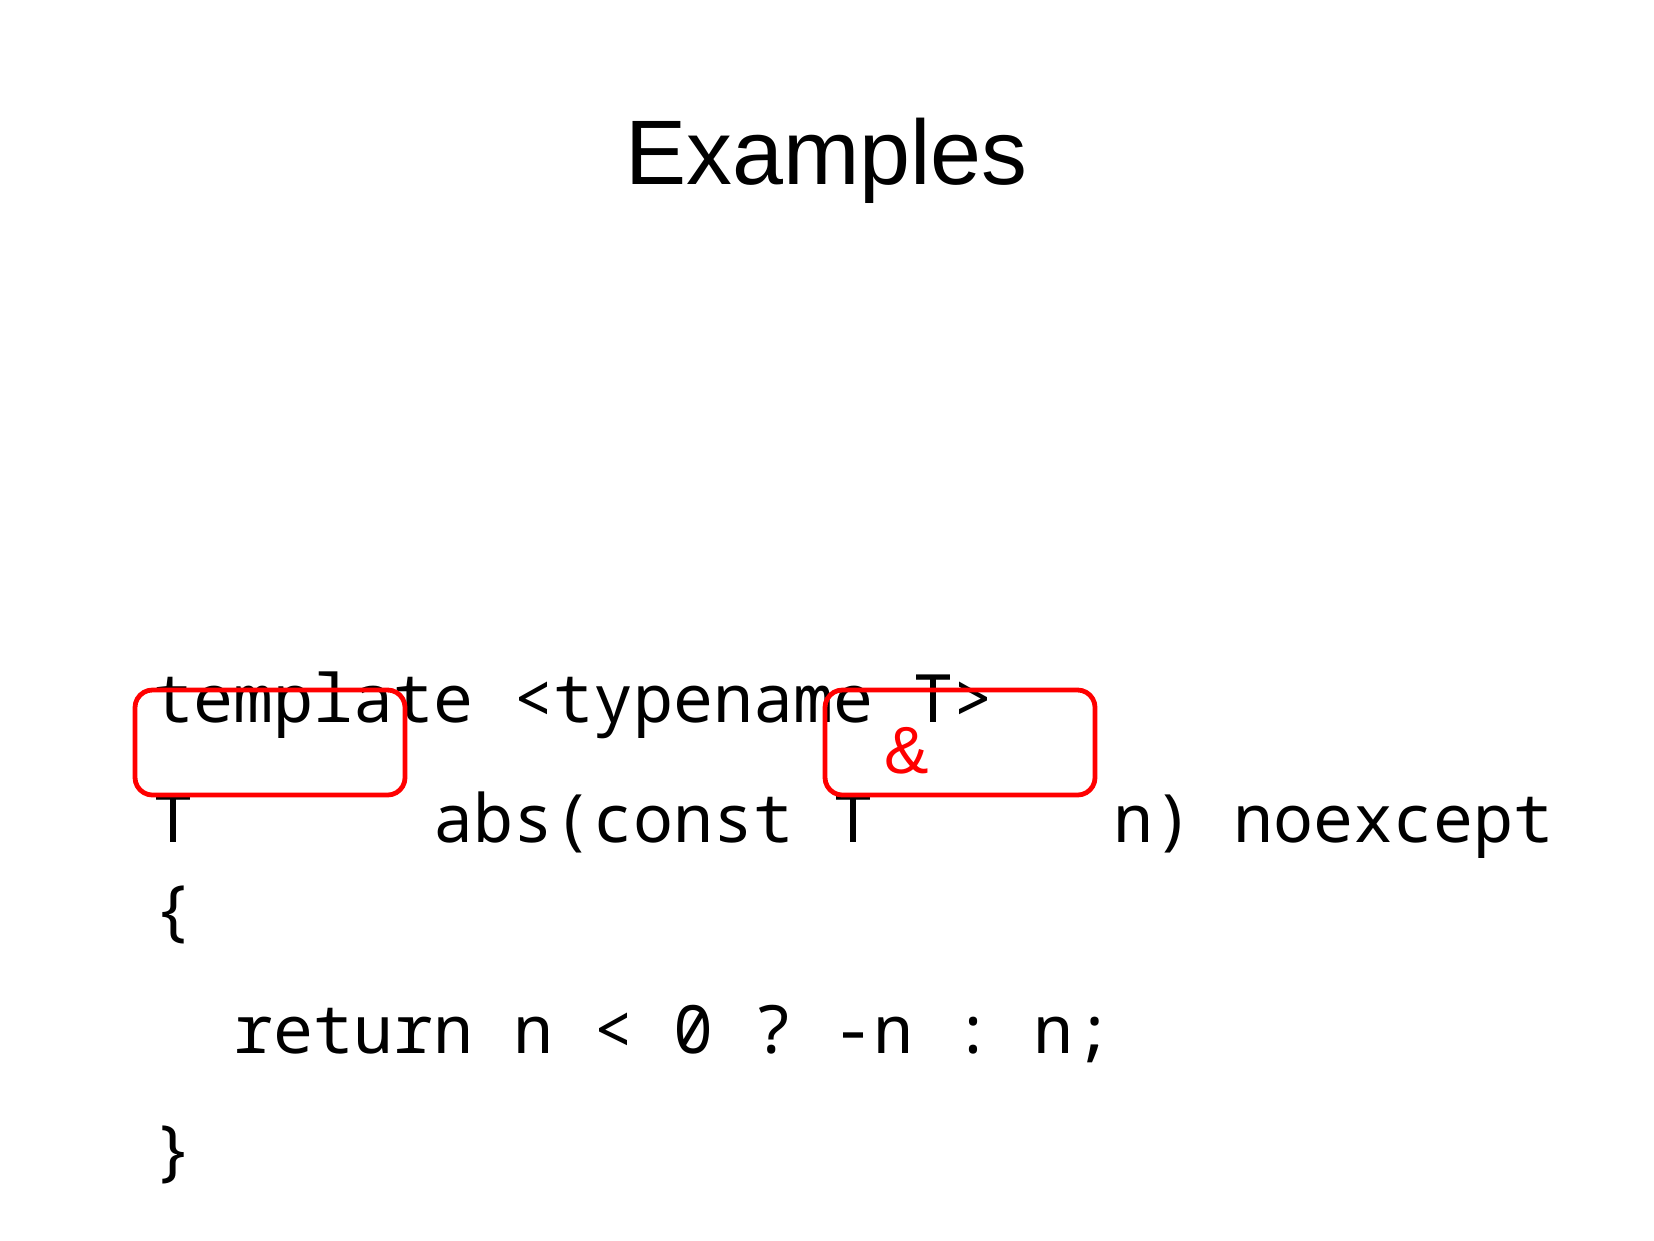

# Examples
template <typename T>
T abs(const T n) noexcept {
 return n < 0 ? -n : n;
}
&